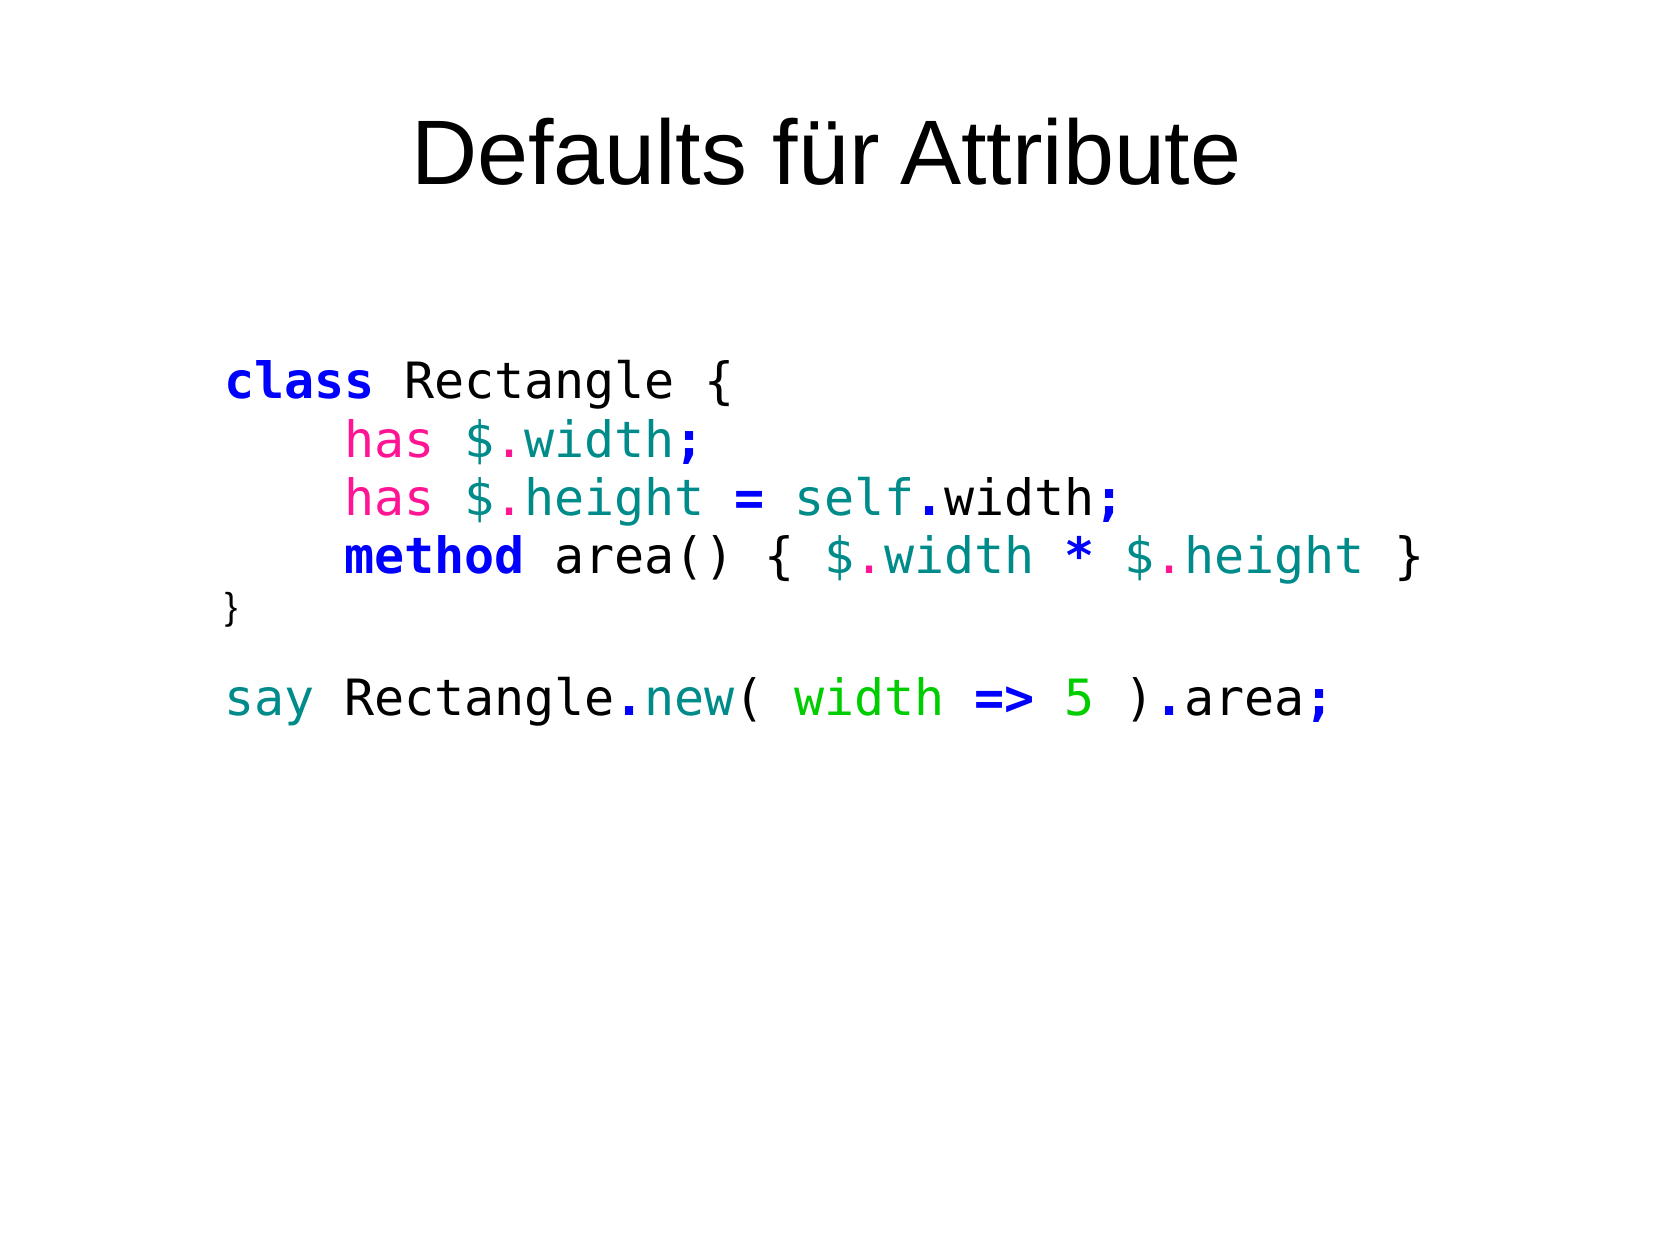

# Defaults für Attribute
class Rectangle {
 has $.width;
 has $.height = self.width;
 method area() { $.width * $.height }
}
say Rectangle.new( width => 5 ).area;